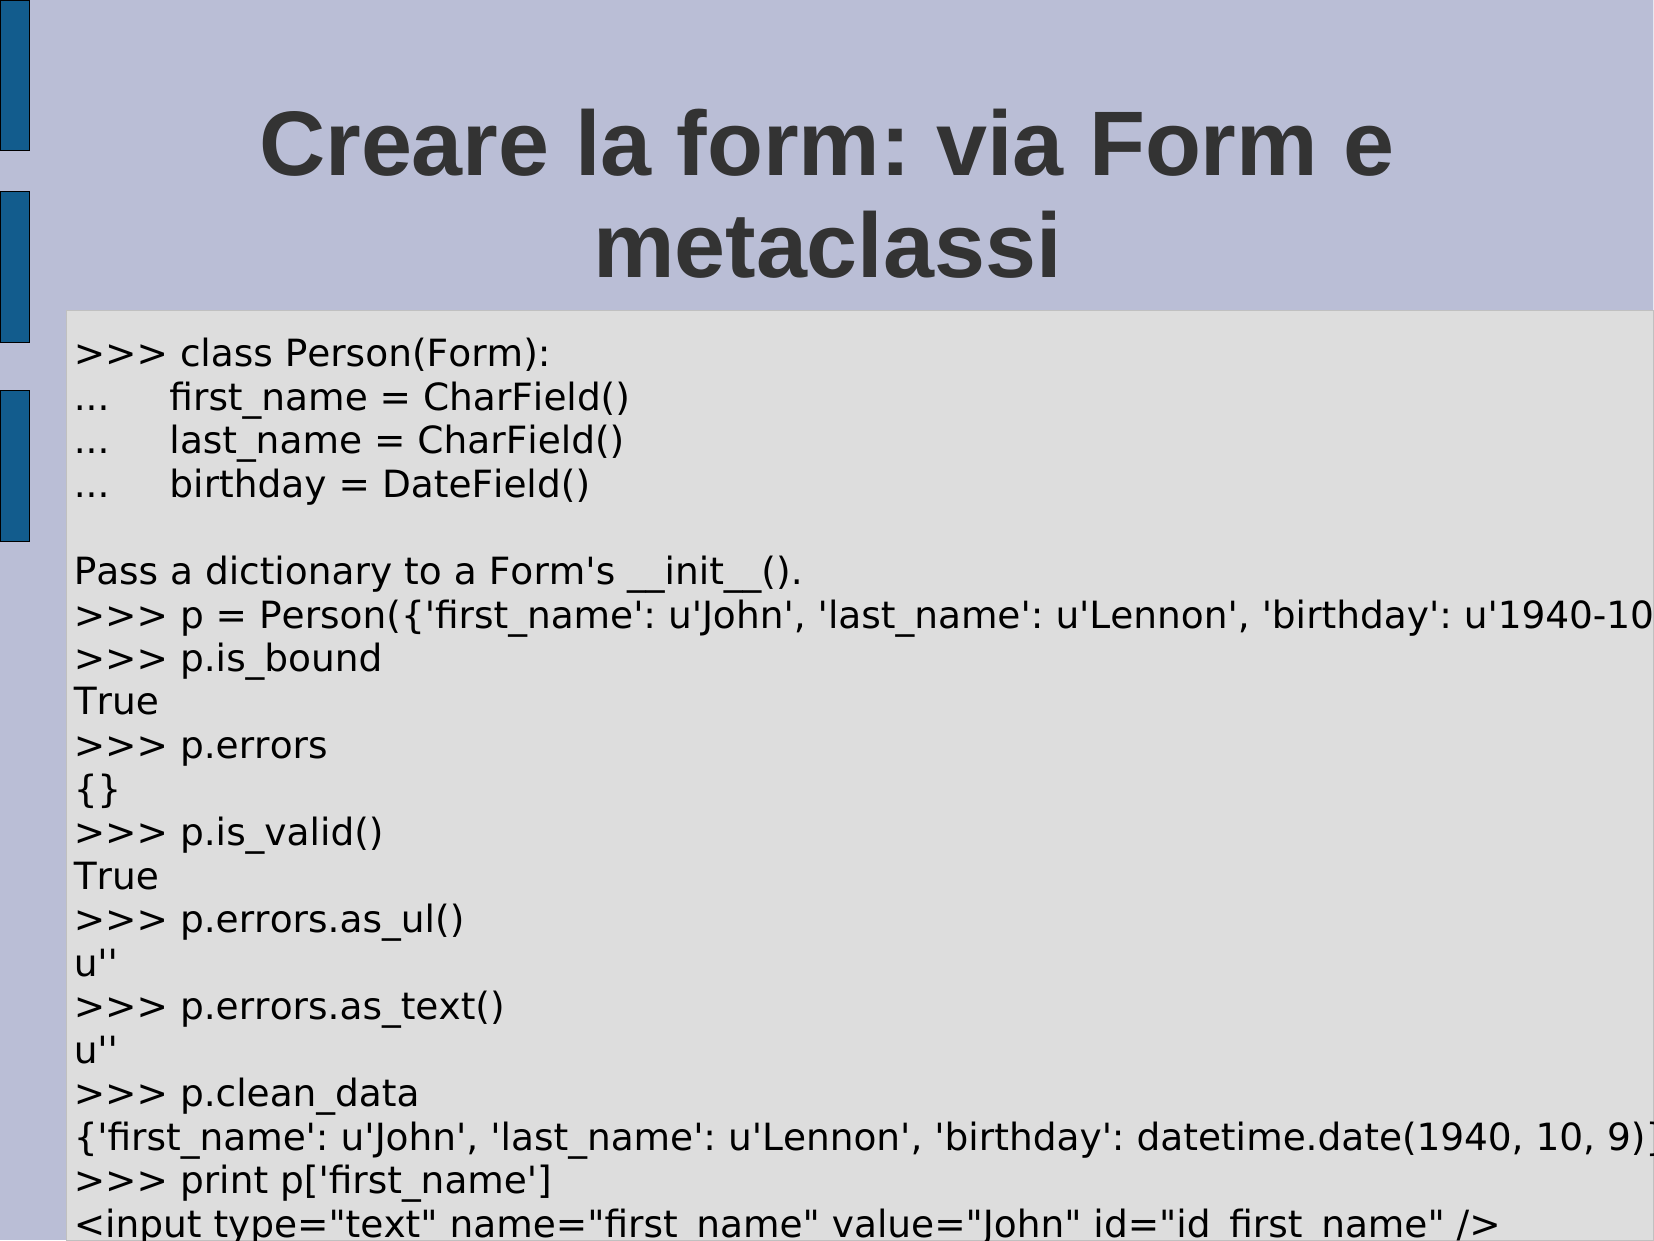

# Creare la form: via Form e metaclassi
>>> class Person(Form):
... first_name = CharField()
... last_name = CharField()
... birthday = DateField()
Pass a dictionary to a Form's __init__().
>>> p = Person({'first_name': u'John', 'last_name': u'Lennon', 'birthday': u'1940-10-9'})
>>> p.is_bound
True
>>> p.errors
{}
>>> p.is_valid()
True
>>> p.errors.as_ul()
u''
>>> p.errors.as_text()
u''
>>> p.clean_data
{'first_name': u'John', 'last_name': u'Lennon', 'birthday': datetime.date(1940, 10, 9)}
>>> print p['first_name']
<input type="text" name="first_name" value="John" id="id_first_name" />